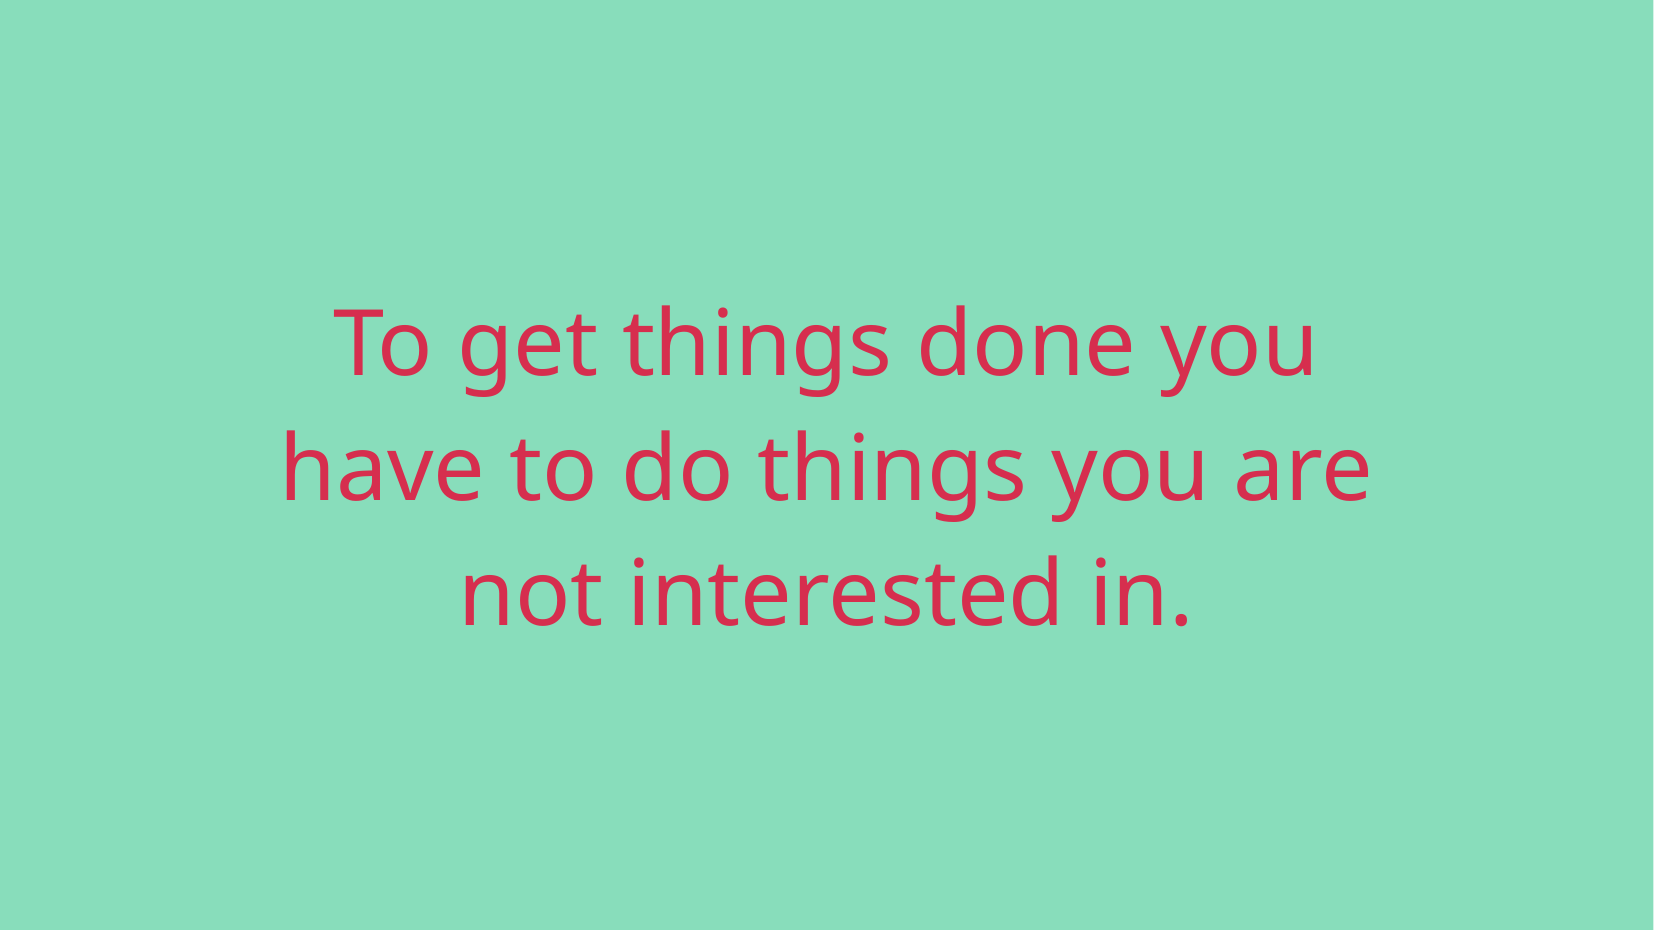

To get things done you have to do things you are not interested in.